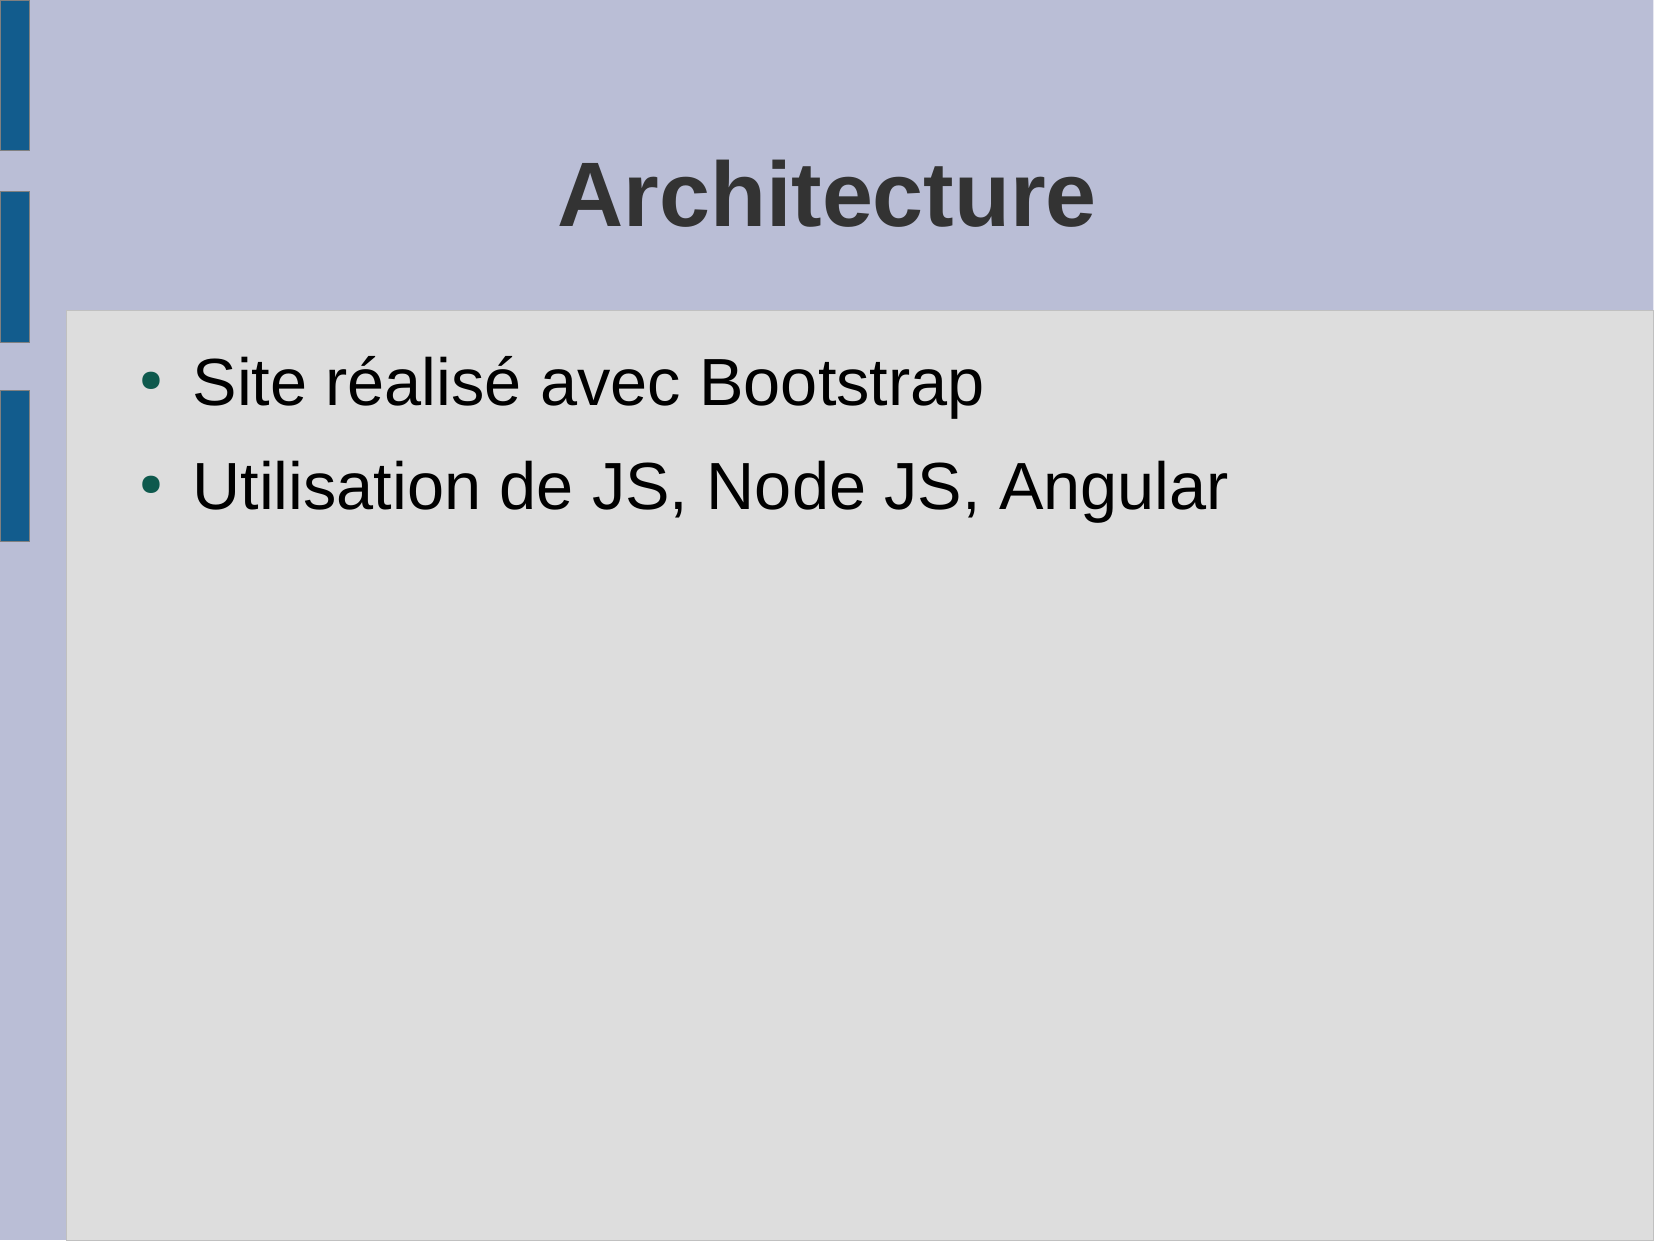

# Architecture
Site réalisé avec Bootstrap
Utilisation de JS, Node JS, Angular